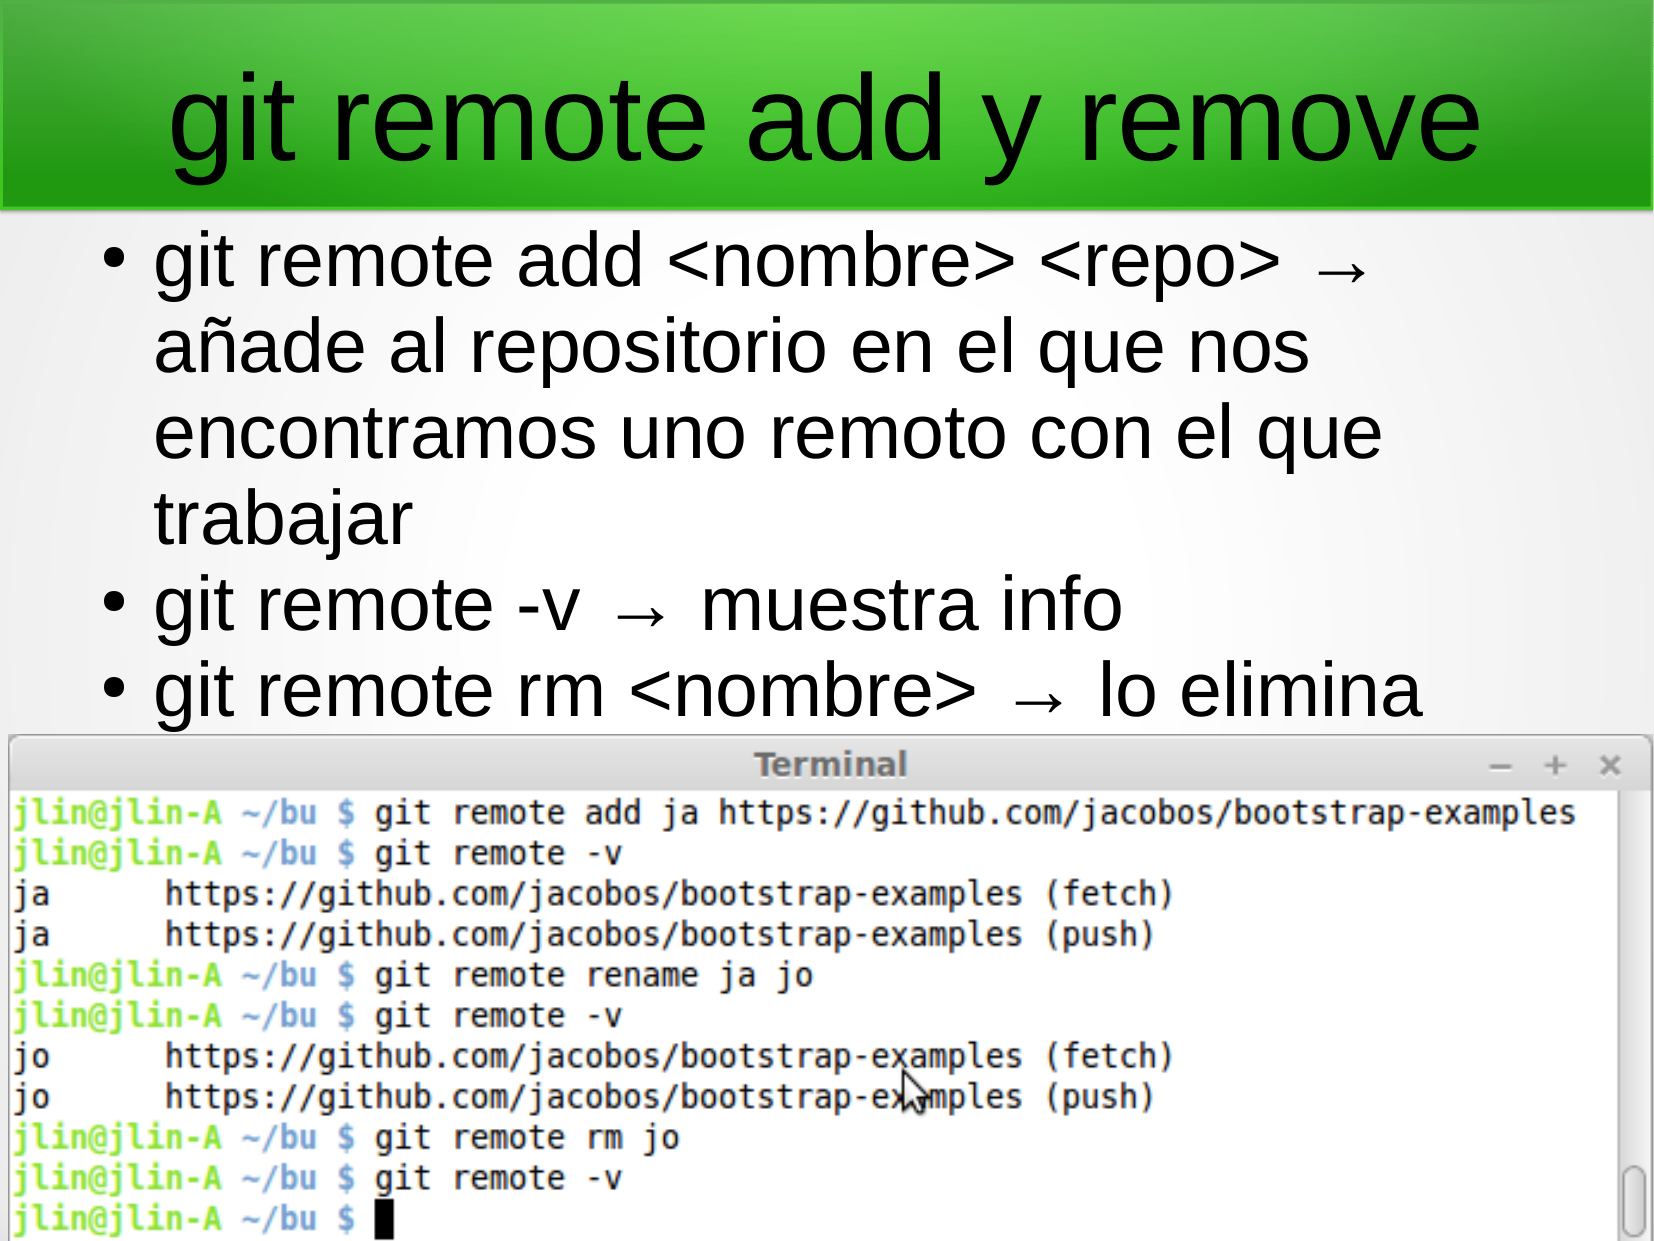

# git remote add y remove
git remote add <nombre> <repo> → añade al repositorio en el que nos encontramos uno remoto con el que trabajar
git remote -v → muestra info
git remote rm <nombre> → lo elimina